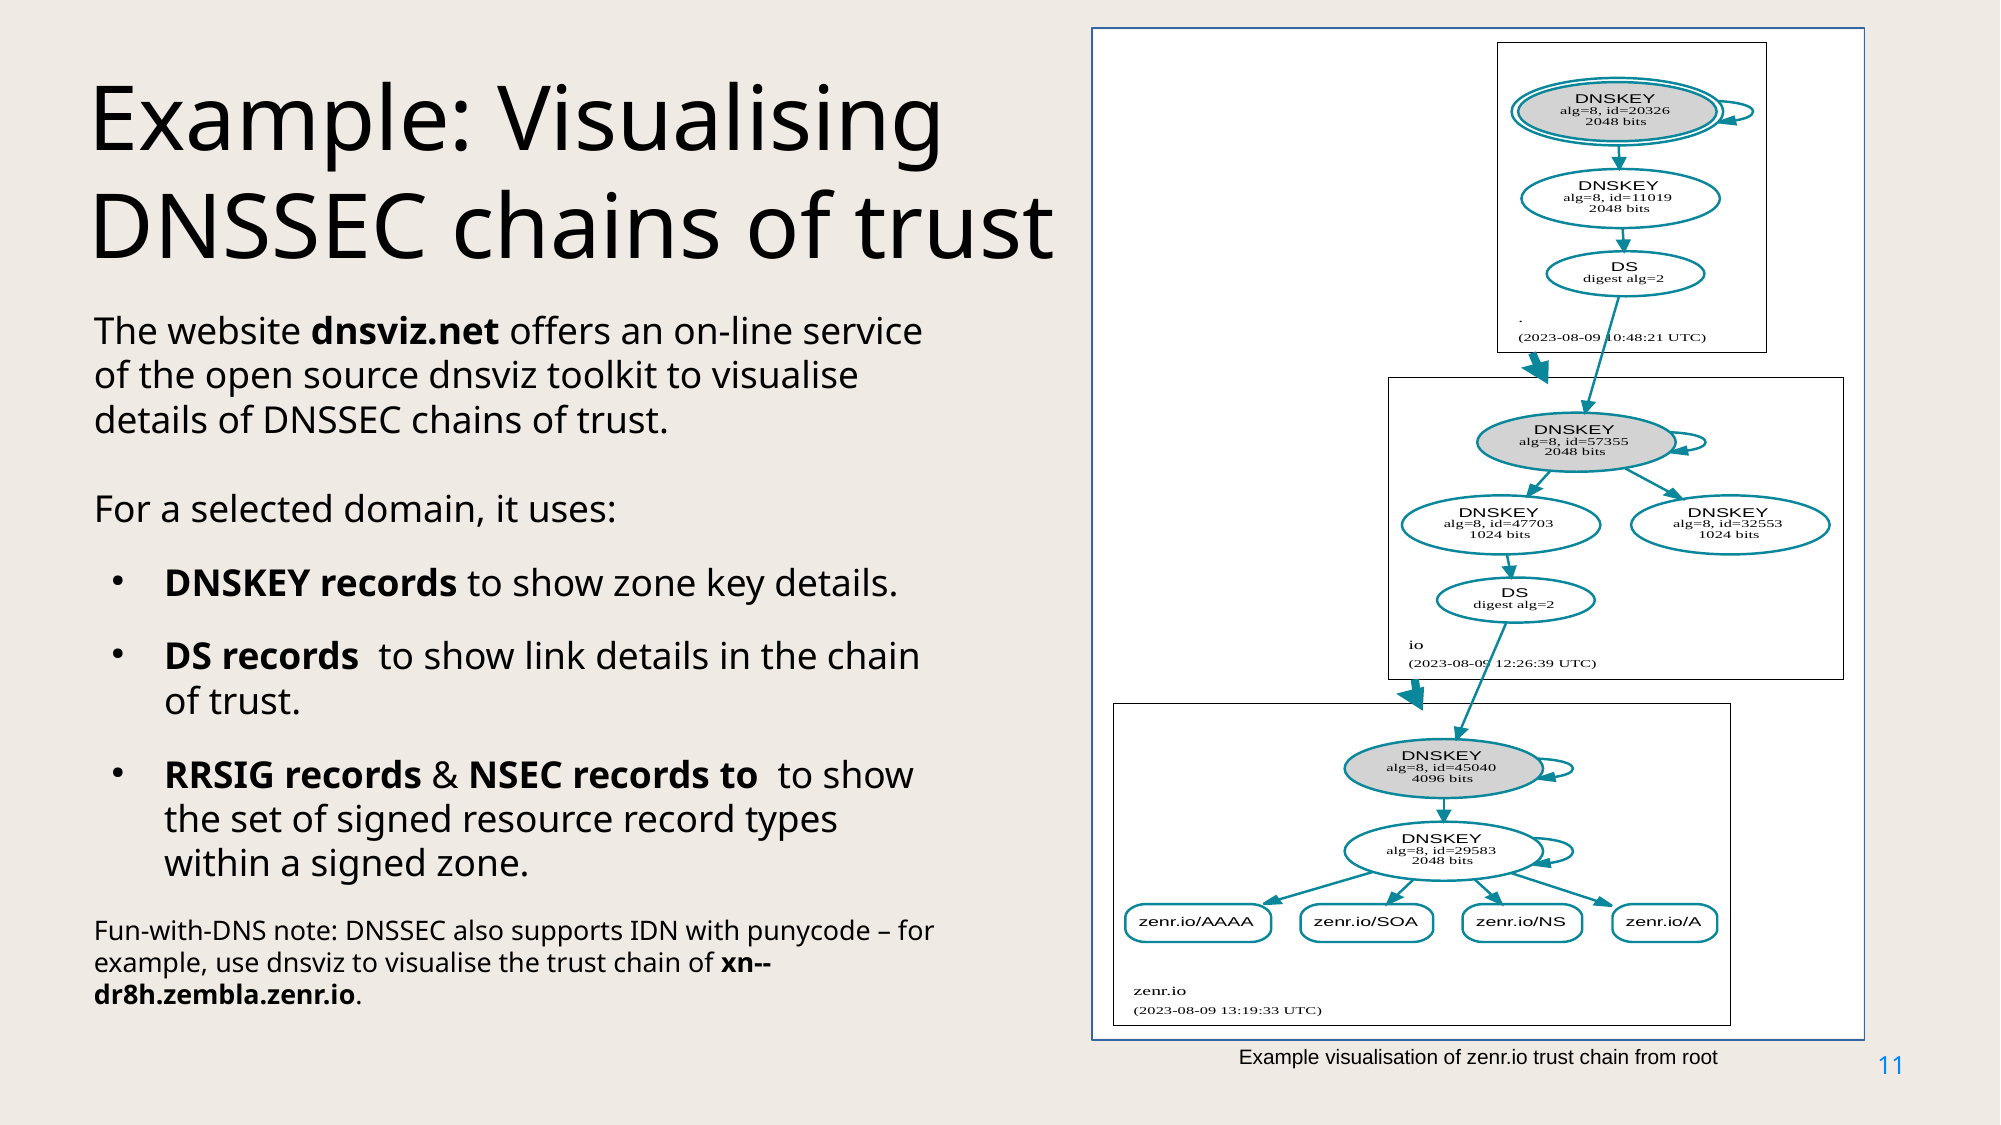

Example visualisation of zenr.io trust chain from root
# Example: Visualising DNSSEC chains of trust
The website dnsviz.net offers an on-line service of the open source dnsviz toolkit to visualise details of DNSSEC chains of trust.
For a selected domain, it uses:
DNSKEY records to show zone key details.
DS records to show link details in the chain of trust.
RRSIG records & NSEC records to to show the set of signed resource record types within a signed zone.
Fun-with-DNS note: DNSSEC also supports IDN with punycode – for example, use dnsviz to visualise the trust chain of xn--dr8h.zembla.zenr.io.